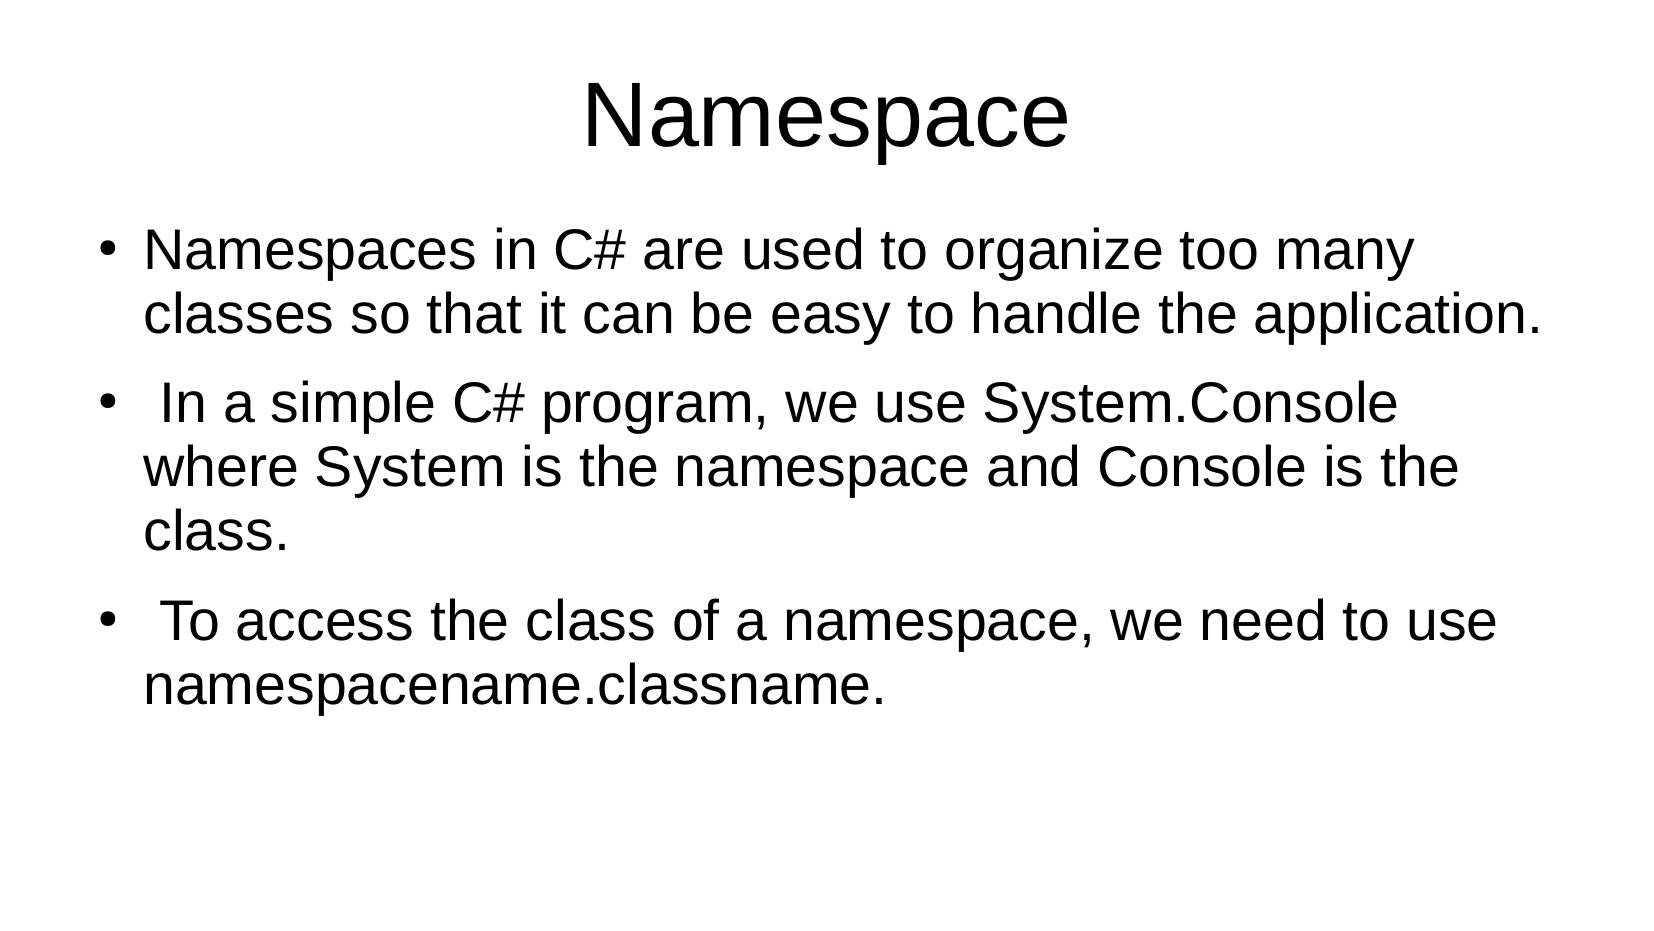

# Namespace
Namespaces in C# are used to organize too many classes so that it can be easy to handle the application.
 In a simple C# program, we use System.Console where System is the namespace and Console is the class.
 To access the class of a namespace, we need to use namespacename.classname.